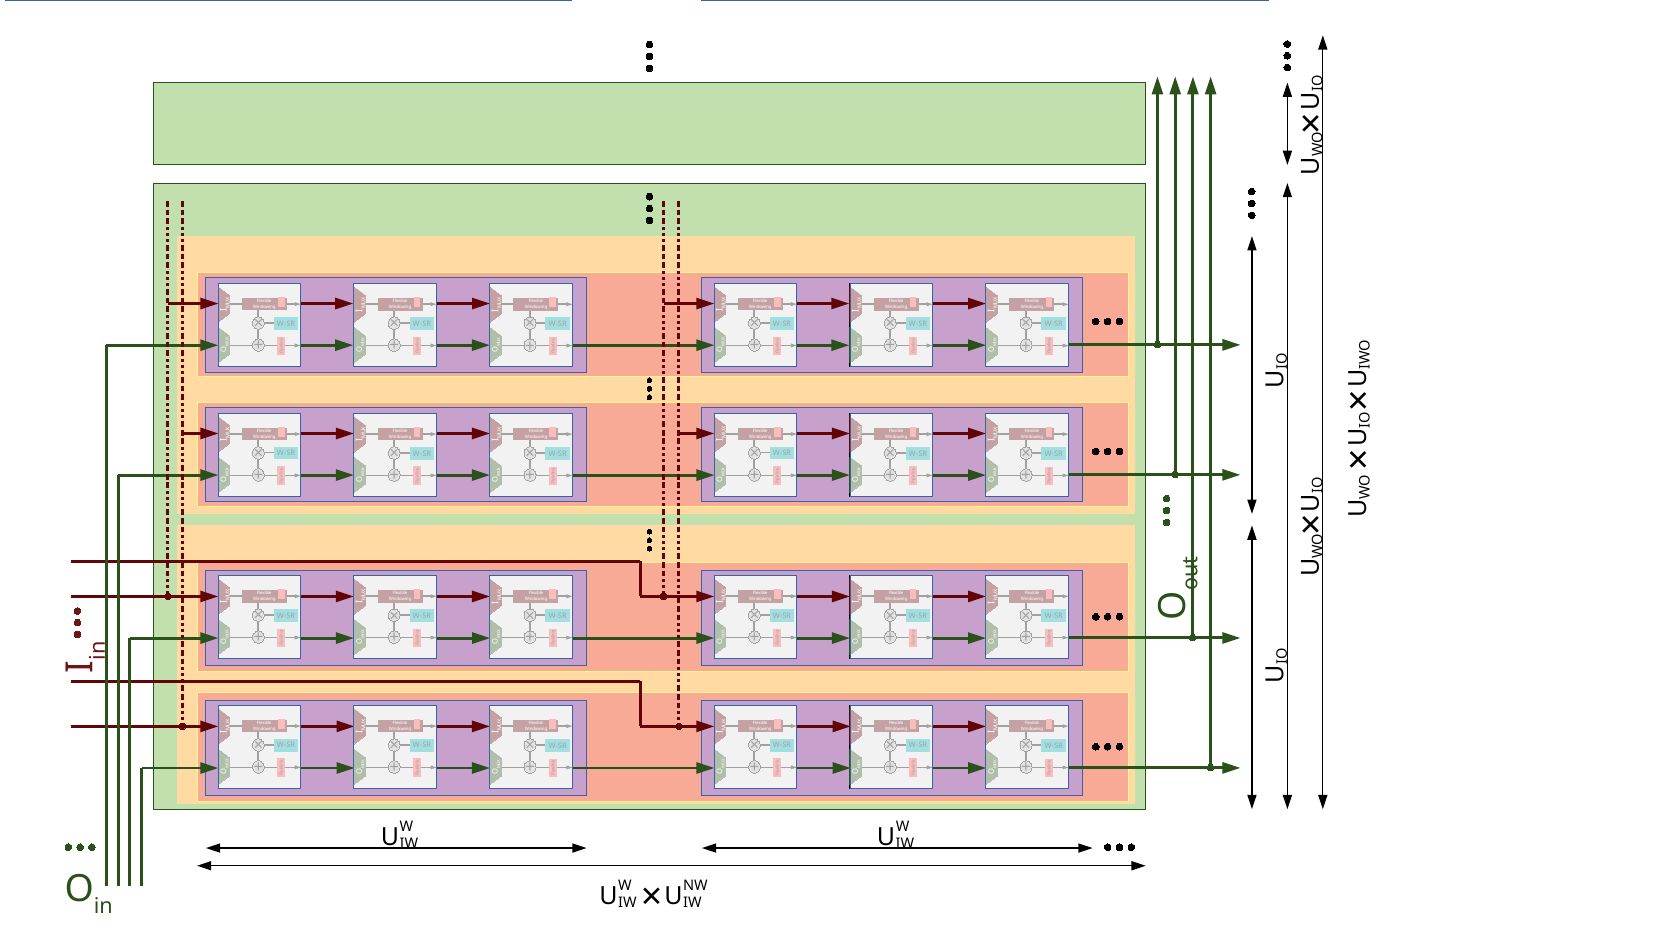

2D Flex arch
W
U
IW
NW
U
IW
,
,
,
,
,
,
S
W
S
AW
U
WO
U
IO
U
IWO
Configuration:
IO
U
×
WO
U
Flexible
Windowing
IMUX
×
W-SR
+
OMUX
Pipeline
Flexible
Windowing
IMUX
×
W-SR
+
OMUX
Pipeline
Flexible
Windowing
IMUX
×
W-SR
+
OMUX
Pipeline
Flexible
Windowing
IMUX
×
W-SR
+
OMUX
Pipeline
Flexible
Windowing
IMUX
×
W-SR
+
OMUX
Pipeline
Flexible
Windowing
IMUX
×
W-SR
+
OMUX
Pipeline
IWO
U
IO
U
×
IO
U
Flexible
Windowing
IMUX
×
W-SR
+
OMUX
Pipeline
Flexible
Windowing
IMUX
×
W-SR
+
OMUX
Pipeline
Flexible
Windowing
IMUX
×
W-SR
+
OMUX
Pipeline
Flexible
Windowing
IMUX
×
W-SR
+
OMUX
Pipeline
Flexible
Windowing
IMUX
×
W-SR
+
OMUX
Pipeline
Flexible
Windowing
IMUX
×
W-SR
+
OMUX
Pipeline
×
IO
U
WO
U
×
WO
U
Oout
Flexible
Windowing
IMUX
×
W-SR
+
OMUX
Pipeline
Flexible
Windowing
IMUX
×
W-SR
+
OMUX
Pipeline
Flexible
Windowing
IMUX
×
W-SR
+
OMUX
Pipeline
Flexible
Windowing
IMUX
×
W-SR
+
OMUX
Pipeline
Flexible
Windowing
IMUX
×
W-SR
+
OMUX
Pipeline
Flexible
Windowing
IMUX
×
W-SR
+
OMUX
Pipeline
Iin
IO
U
Flexible
Windowing
IMUX
×
W-SR
+
OMUX
Pipeline
Flexible
Windowing
IMUX
×
W-SR
+
OMUX
Pipeline
Flexible
Windowing
IMUX
×
W-SR
+
OMUX
Pipeline
Flexible
Windowing
IMUX
×
W-SR
+
OMUX
Pipeline
Flexible
Windowing
IMUX
×
W-SR
+
OMUX
Pipeline
Flexible
Windowing
IMUX
×
W-SR
+
OMUX
Pipeline
W
U
IW
W
U
IW
Oin
×
W
U
IW
NW
U
IW